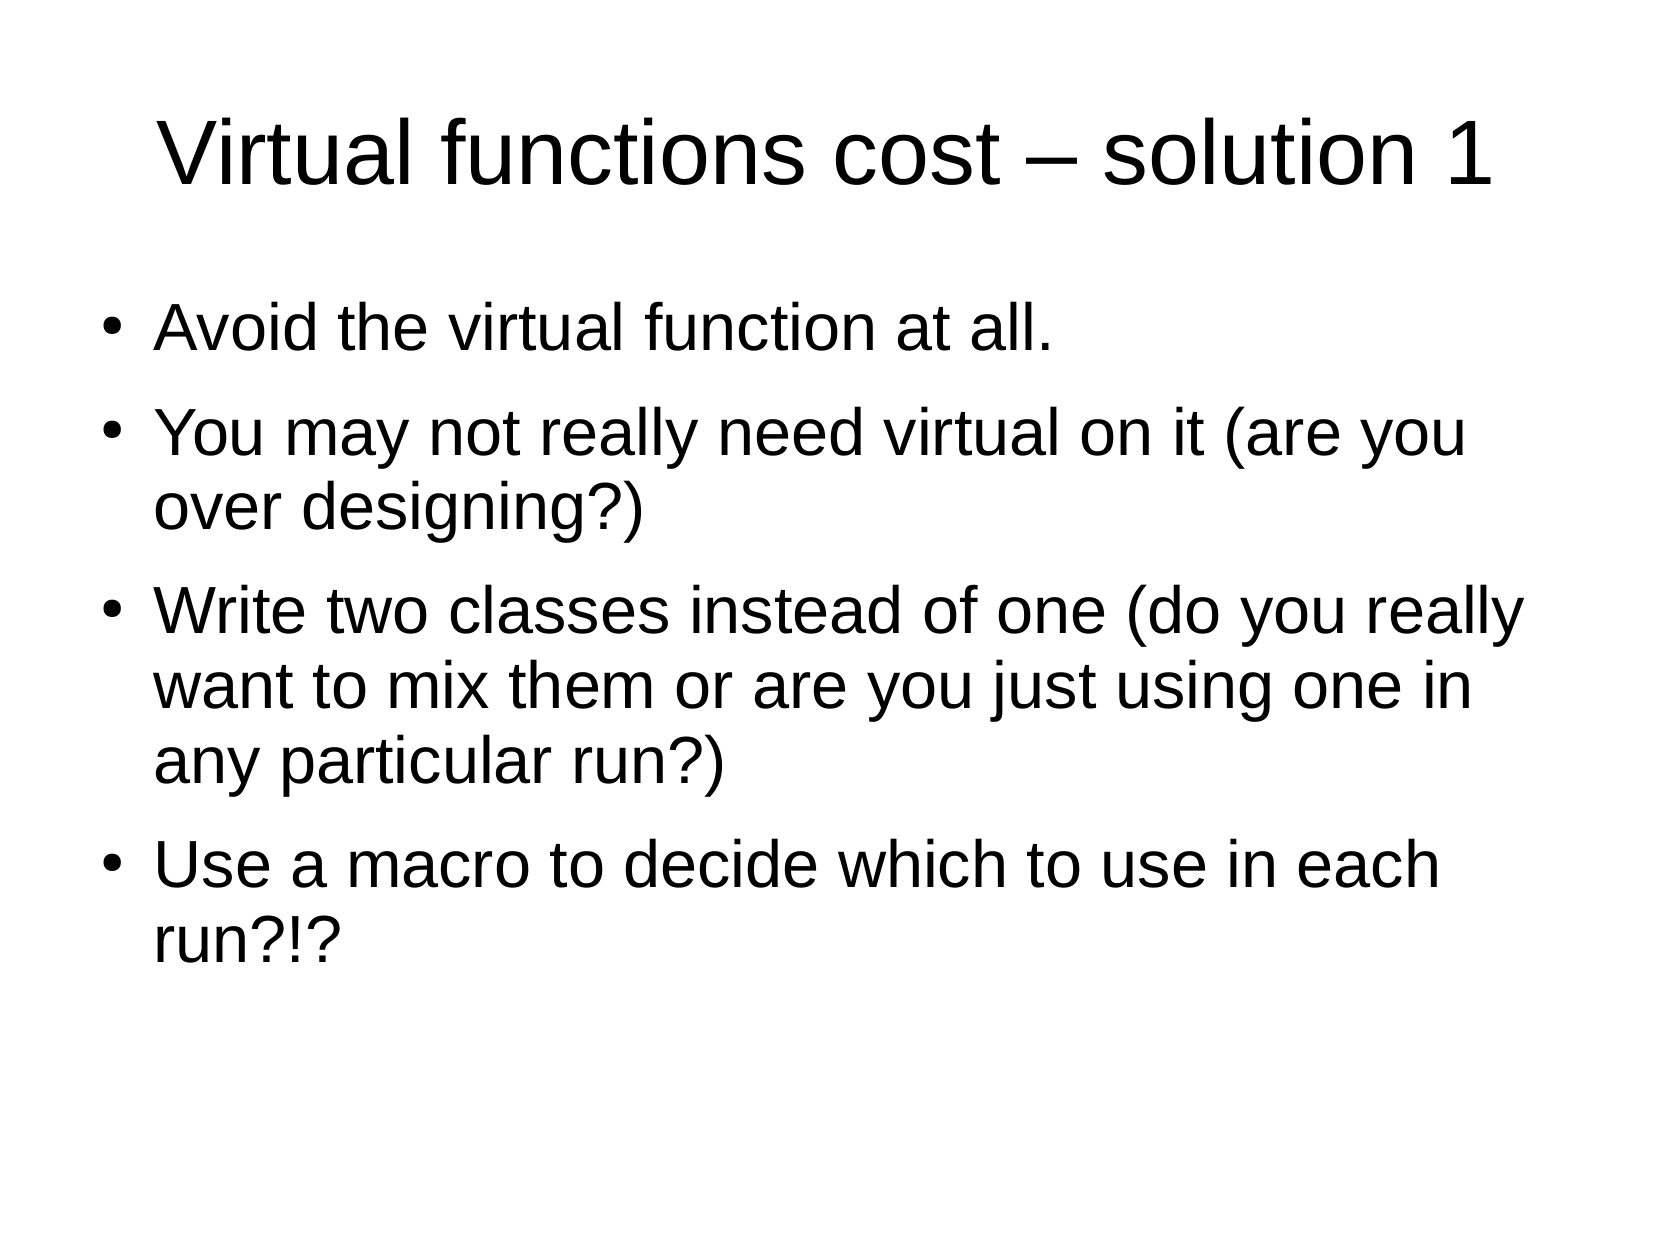

# Virtual functions cost – solution 1
Avoid the virtual function at all.
You may not really need virtual on it (are you over designing?)
Write two classes instead of one (do you really want to mix them or are you just using one in any particular run?)
Use a macro to decide which to use in each run?!?